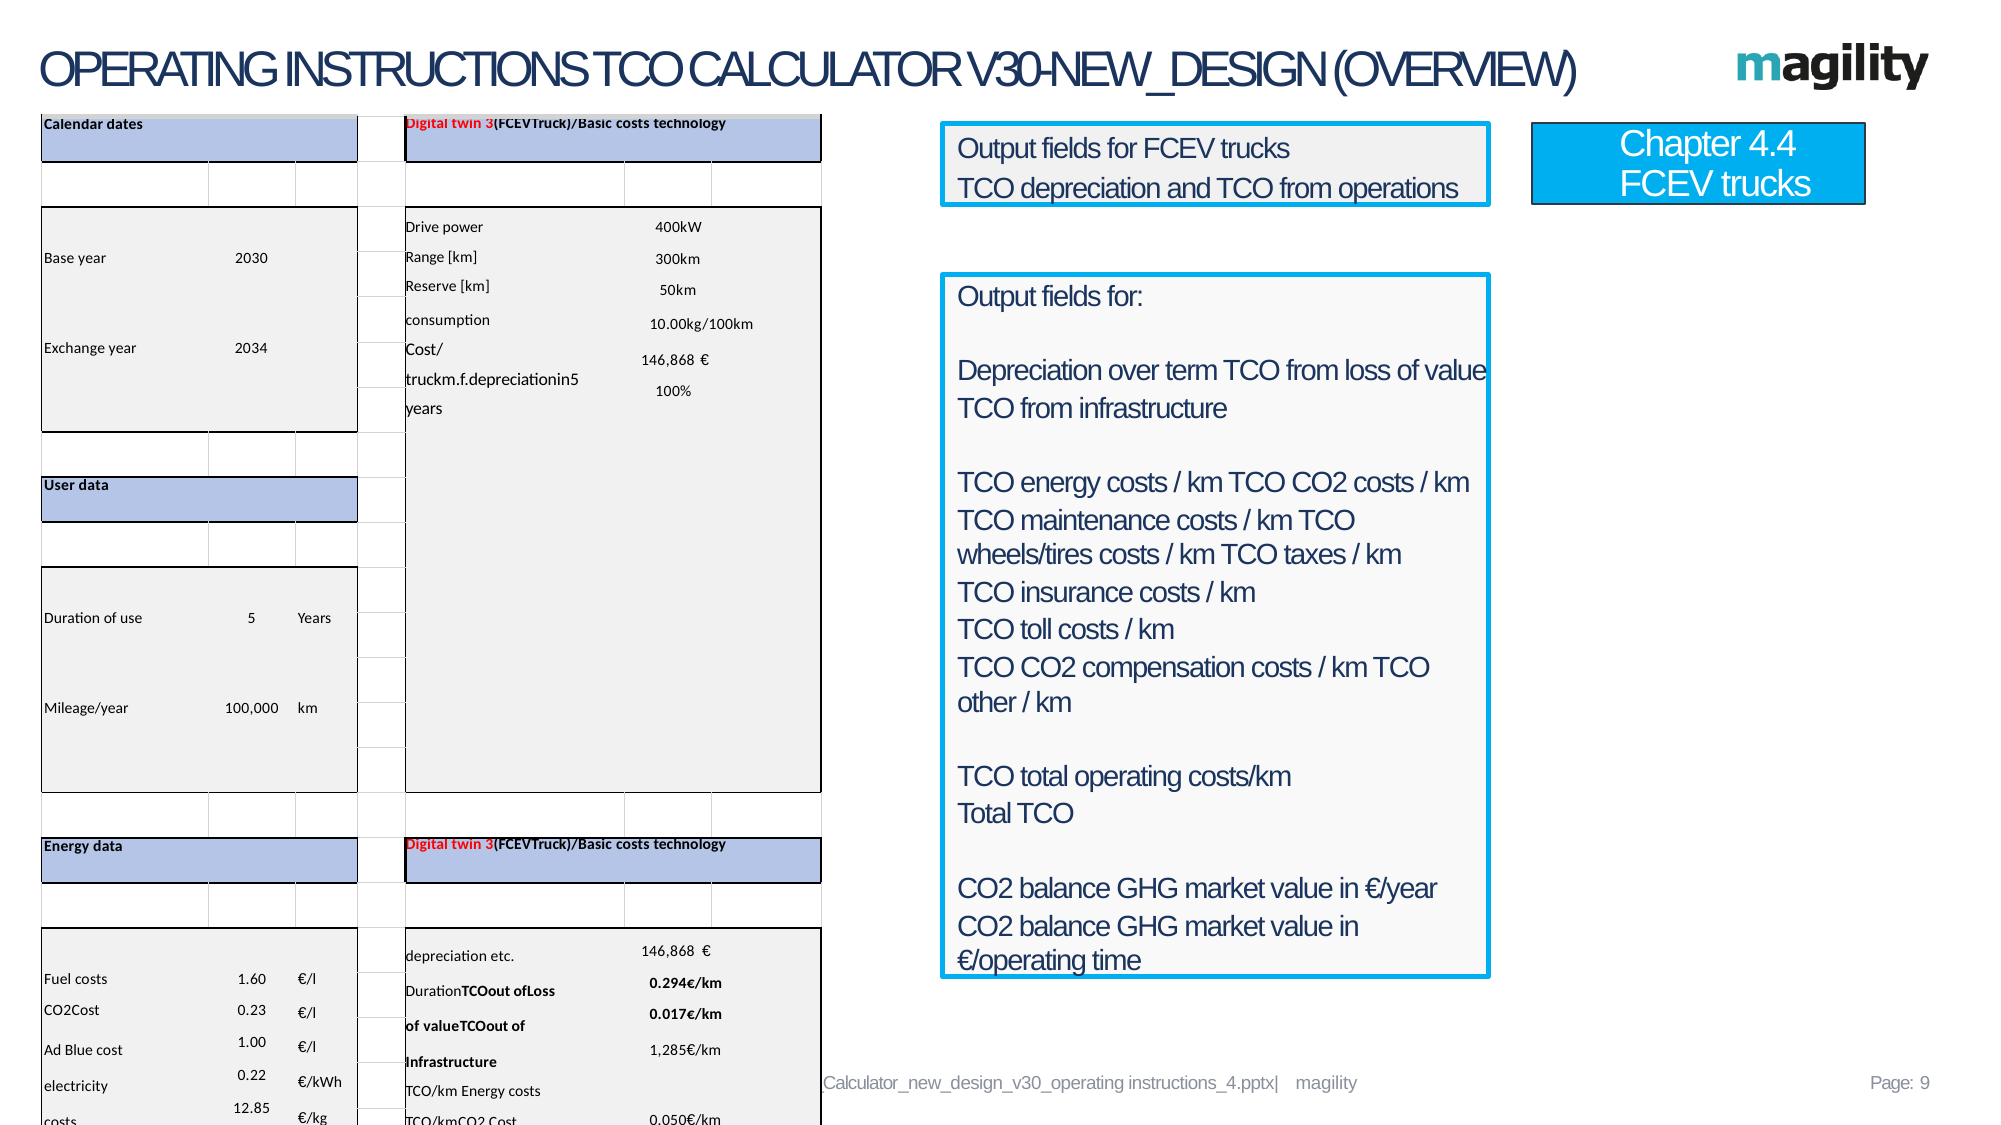

# OPERATING INSTRUCTIONS TCO CALCULATOR V30-NEW_DESIGN (OVERVIEW)
| Calendar dates | | | | Digital twin 3(FCEVTruck)/Basic costs technology | | |
| --- | --- | --- | --- | --- | --- | --- |
| | | | | | | |
| | | | | Drive power Range [km] Reserve [km] consumption Cost/truckm.f.depreciationin5 years | 400kW 300km 50km 10.00kg/100km 146,868 € 100% | |
| Base year | 2030 | | | | | |
| | | | | | | |
| Exchange year | 2034 | | | | | |
| | | | | | | |
| | | | | | | |
| User data | | | | | | |
| | | | | | | |
| | | | | | | |
| Duration of use | 5 | Years | | | | |
| | | | | | | |
| Mileage/year | 100,000 | km | | | | |
| | | | | | | |
| | | | | | | |
| Energy data | | | | Digital twin 3(FCEVTruck)/Basic costs technology | | |
| | | | | | | |
| | | | | depreciation etc. DurationTCOout ofLoss of valueTCOout of Infrastructure TCO/km Energy costs TCO/kmCO2 Cost TCO/km maintenance TCO/km Wheels/TiresTCO/km Steer TCO/km Insurance TCO/km toll TCO/kmCO2 TCO compensation/km Miscellaneous TCO total operating costTCOIn total total CO2 balance /THGMarket value/ JTHGMarket value Operating time | 146,868 € 0.294€/km 0.017€/km 1,285€/km 0.050€/km 0.142€/km 0.000€/km 0.046€/km 0.000€/km 0.000€/km 0.000€/km 1,522€/km 1,833€/km 33,730€/year 168,652 €/operating time | |
| Fuel costs CO2Cost Ad Blue cost electricity costs H2Cost | 1.60 0.23 1.00 0.22 12.85 | €/l €/l €/l €/kWh €/kg | | | | |
| | | | | | | |
| | | | | | | |
| | | | | | | |
| | | | | | | |
| | | | | | | |
| | | | | | | |
| | | | | | | |
| | | | | | | |
| | | | | | | |
| | | | | | | |
| Infrastructure data | | | | | | |
| | | | | | | |
| | | | | | | |
| total cost Electric 150kW outlets 350kWoutletsContribution years apportionmentevertruck mF total cost H2apportionment years | 523,000 3 1 10 4,755 1,000,000 10 | € 6 5 € € 12 | | | | |
| | | | | | | |
| | | | | | | |
| | | | | | | |
| | | | | | | |
| | | | | | | |
| | | | | | | |
| | | | | | | |
| | | | | | | |
| | | | | | | |
| | | | | | | |
| | | | | | | |
| | | | | | | |
| | | | | | | |
| levyevertruckH2 mF | 8,333 | € | | | | |
| | | | | | | |
| | | | | | | |
| | | | | | | |
Chapter 4.4
FCEV trucks
Output fields for FCEV trucks
TCO depreciation and TCO from operations
Output fields for:
Depreciation over term TCO from loss of value
TCO from infrastructure
TCO energy costs / km TCO CO2 costs / km
TCO maintenance costs / km TCO wheels/tires costs / km TCO taxes / km
TCO insurance costs / km
TCO toll costs / km
TCO CO2 compensation costs / km TCO other / km
TCO total operating costs/km
Total TCO
CO2 balance GHG market value in €/year
CO2 balance GHG market value in €/operating time
September 29, 2023
MOSOLF|20230929_TCO_Calculator_new_design_v30_operating instructions_4.pptx| magility
Page: